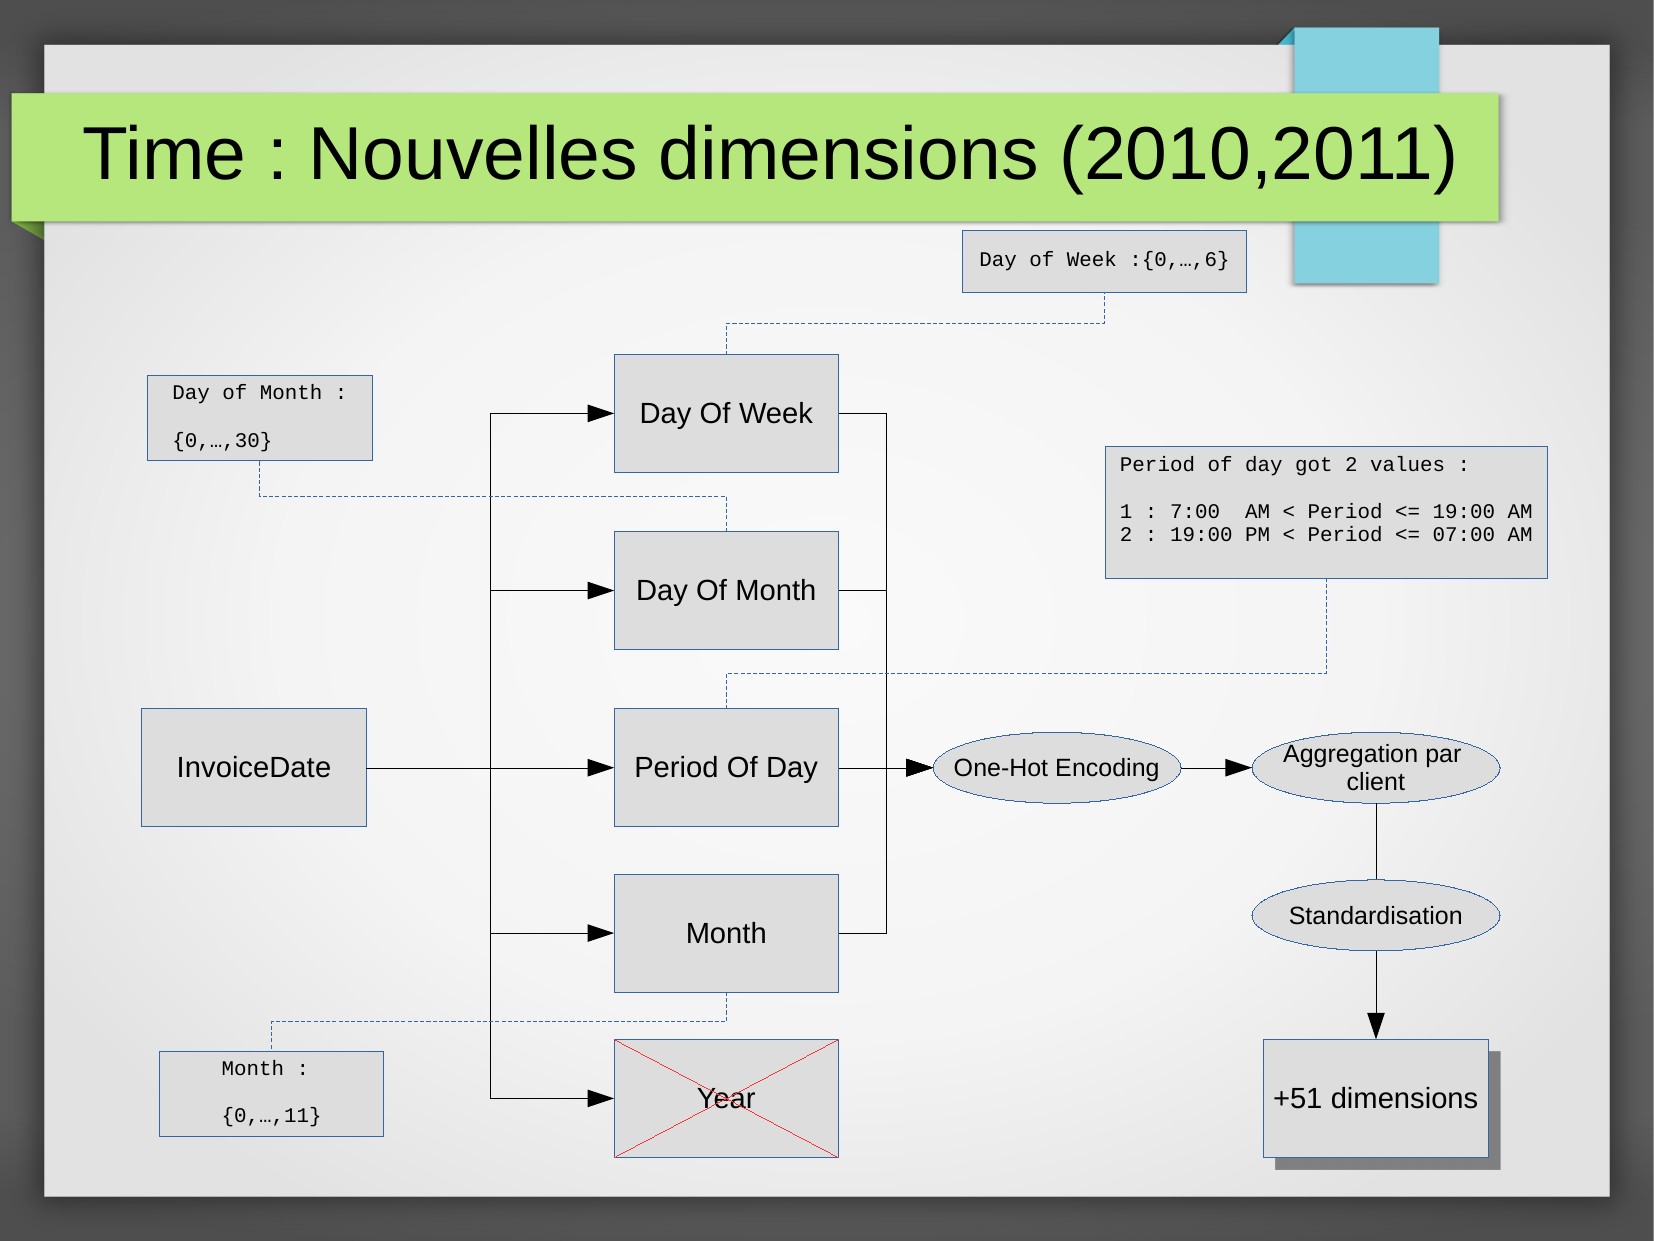

# Time : Nouvelles dimensions (2010,2011)
Day of Week :{0,…,6}
Day Of Week
Day of Month :
{0,…,30}
Period of day got 2 values :
1 : 7:00 AM < Period <= 19:00 AM
2 : 19:00 PM < Period <= 07:00 AM
Day Of Month
InvoiceDate
Period Of Day
One-Hot Encoding
Aggregation par
client
Month
Standardisation
Year
+51 dimensions
Month :
{0,…,11}